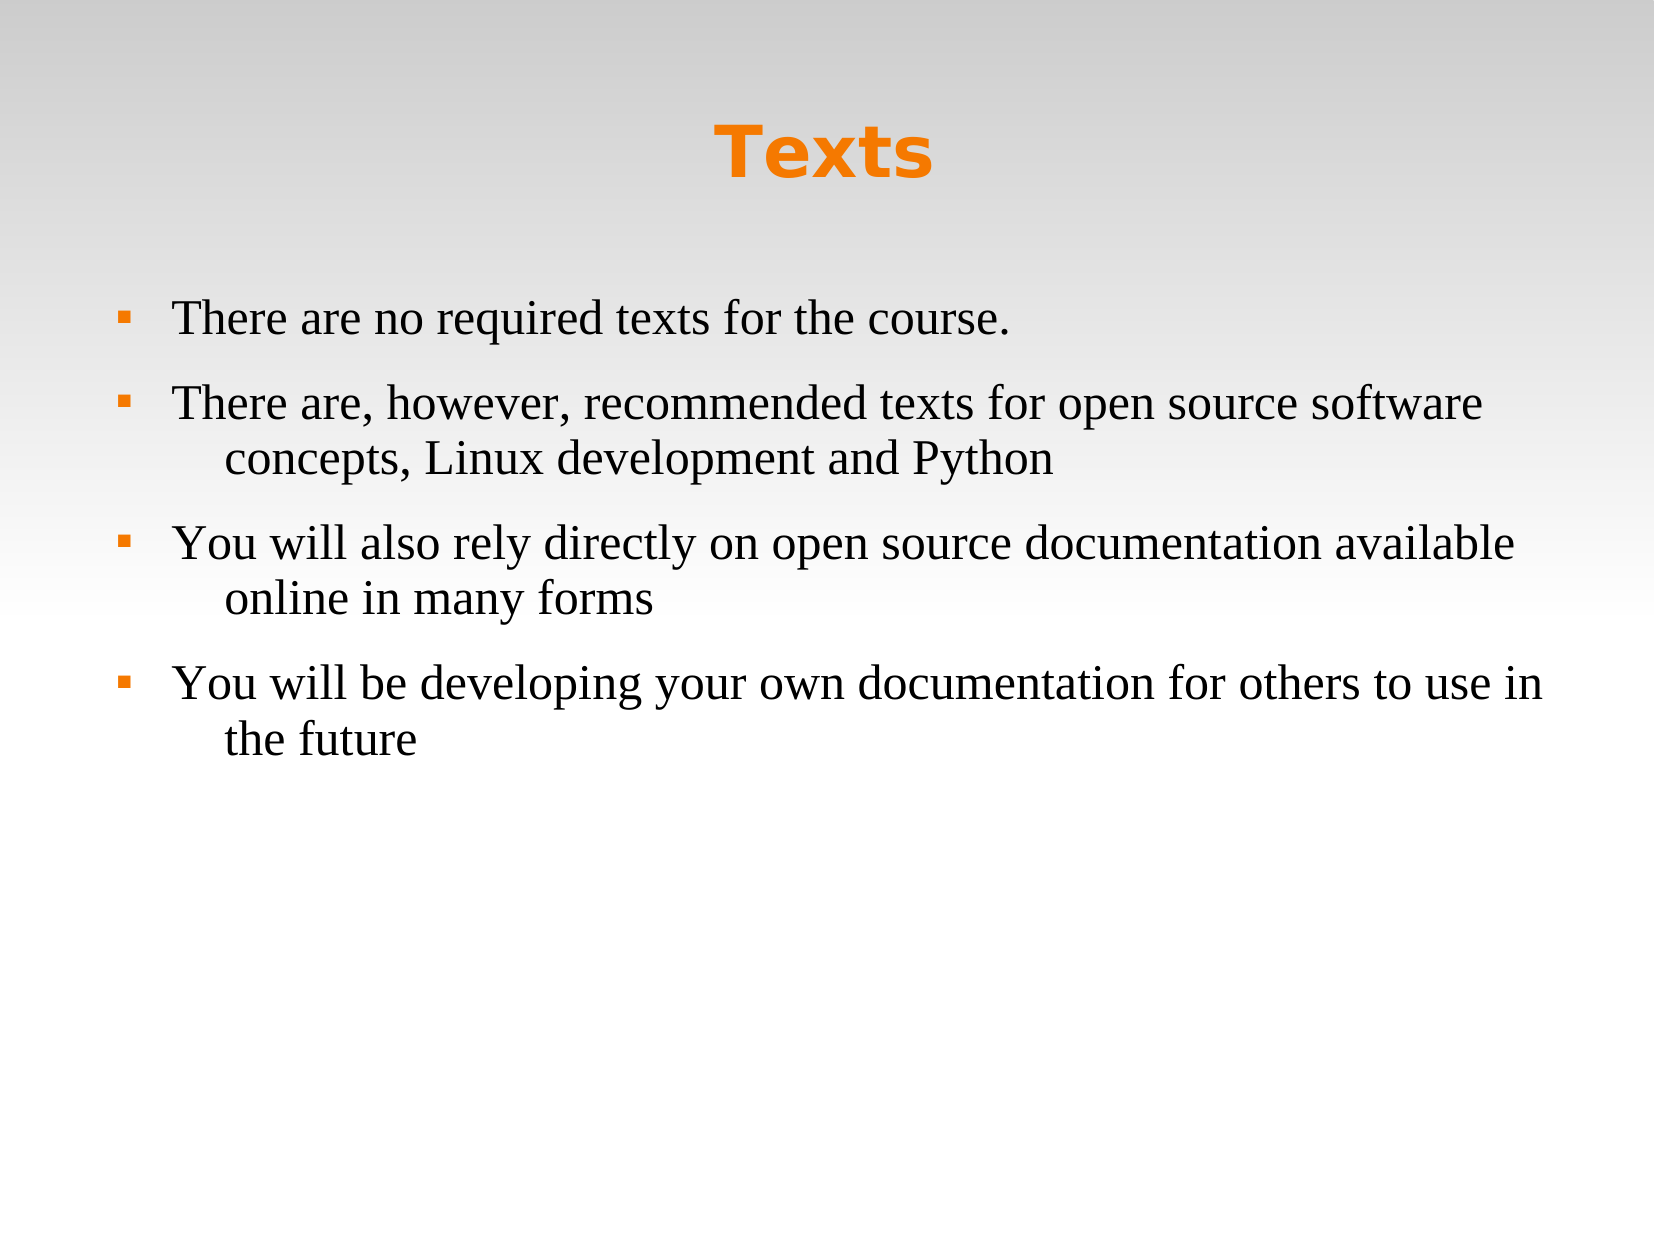

# Texts
There are no required texts for the course.
There are, however, recommended texts for open source software concepts, Linux development and Python
You will also rely directly on open source documentation available online in many forms
You will be developing your own documentation for others to use in the future